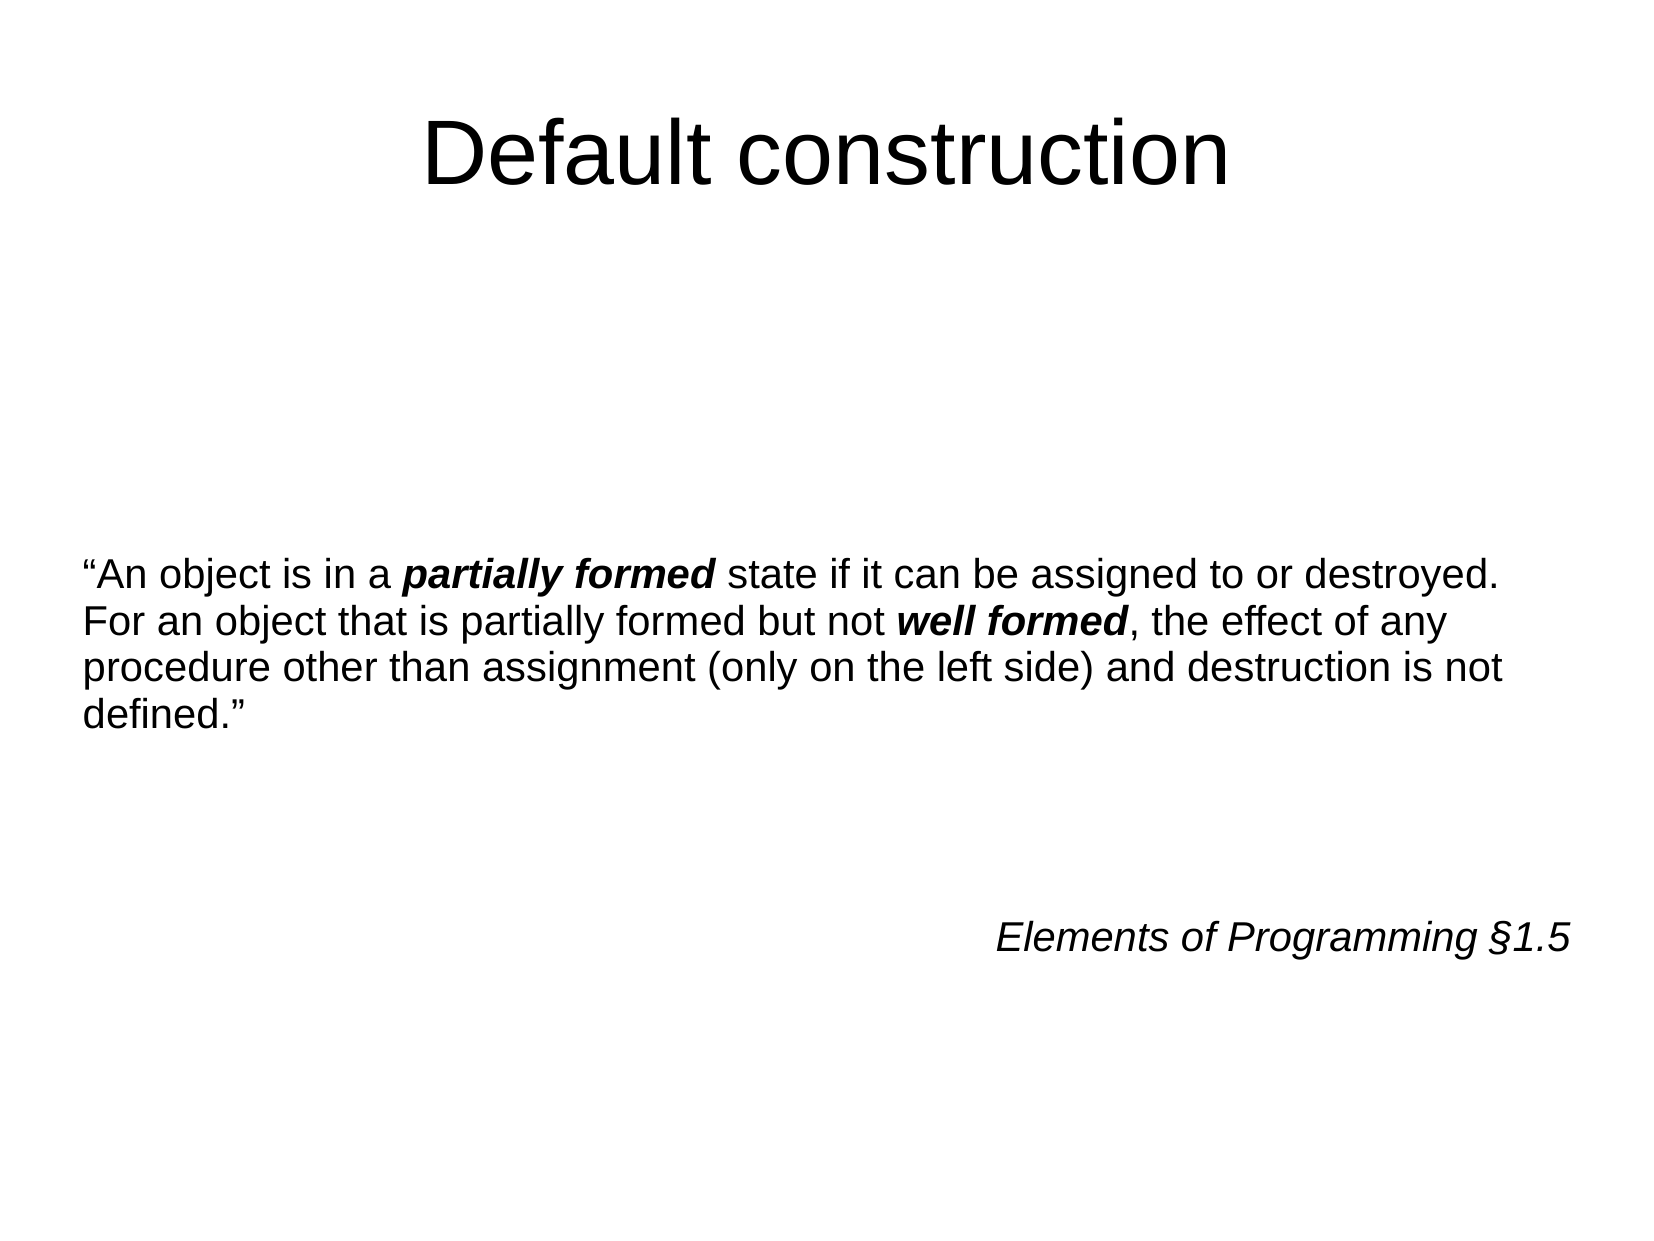

Default construction
# “An object is in a partially formed state if it can be assigned to or destroyed. For an object that is partially formed but not well formed, the effect of any procedure other than assignment (only on the left side) and destruction is not defined.”
Elements of Programming §1.5